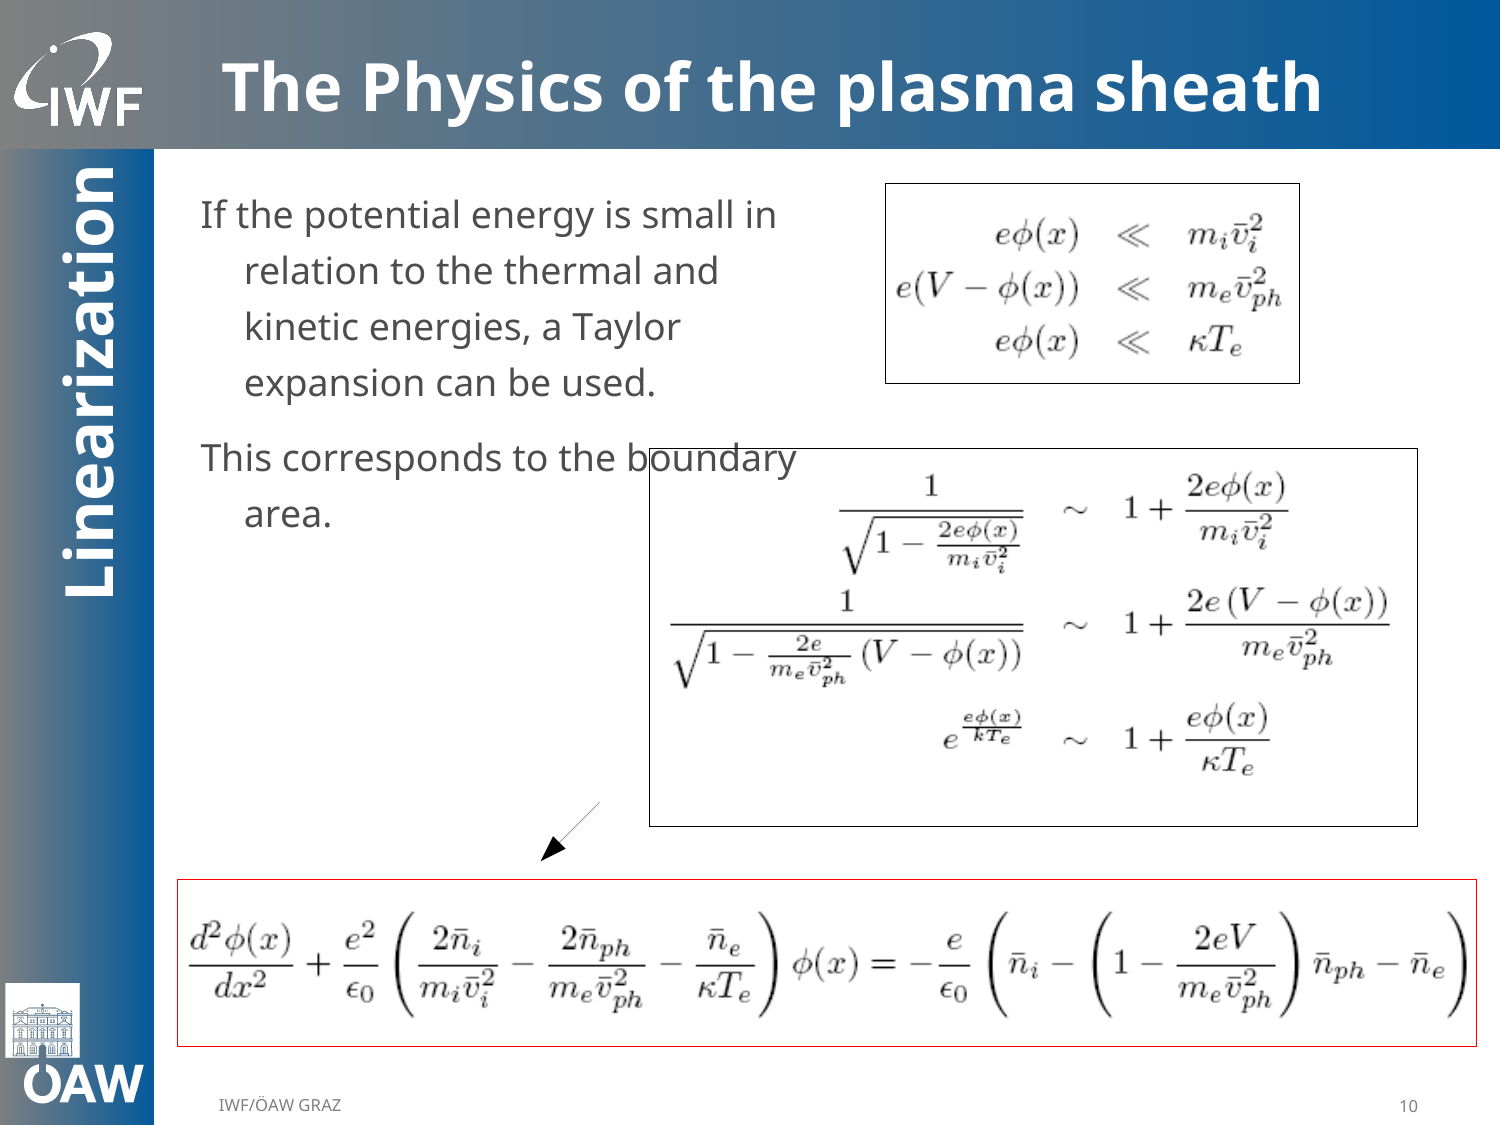

The Physics of the plasma sheath
# If the potential energy is small in relation to the thermal and kinetic energies, a Taylor expansion can be used.
This corresponds to the boundary area.
Linearization
IWF/ÖAW GRAZ
10